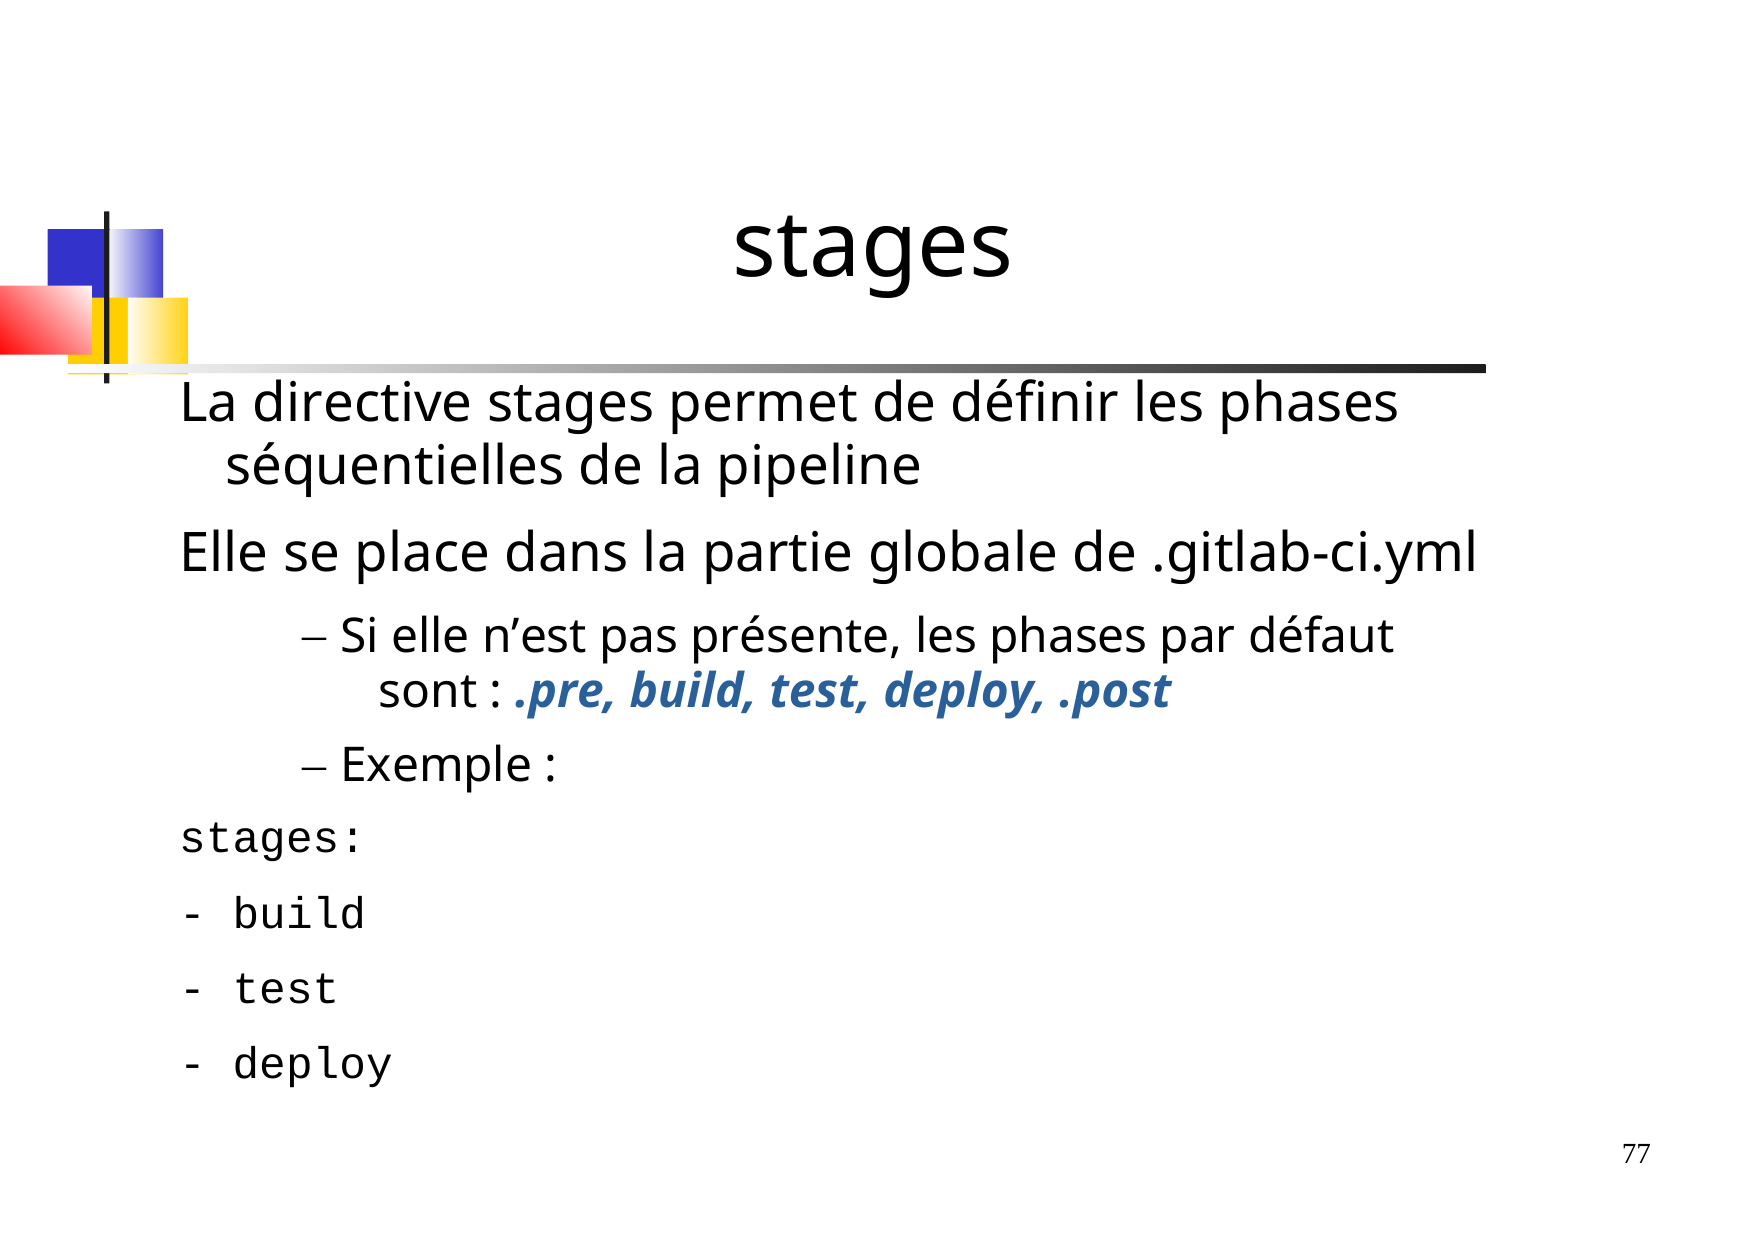

# stages
La directive stages permet de définir les phases séquentielles de la pipeline
Elle se place dans la partie globale de .gitlab-ci.yml
Si elle n’est pas présente, les phases par défaut sont : .pre, build, test, deploy, .post
Exemple :
stages:
- build
- test
- deploy